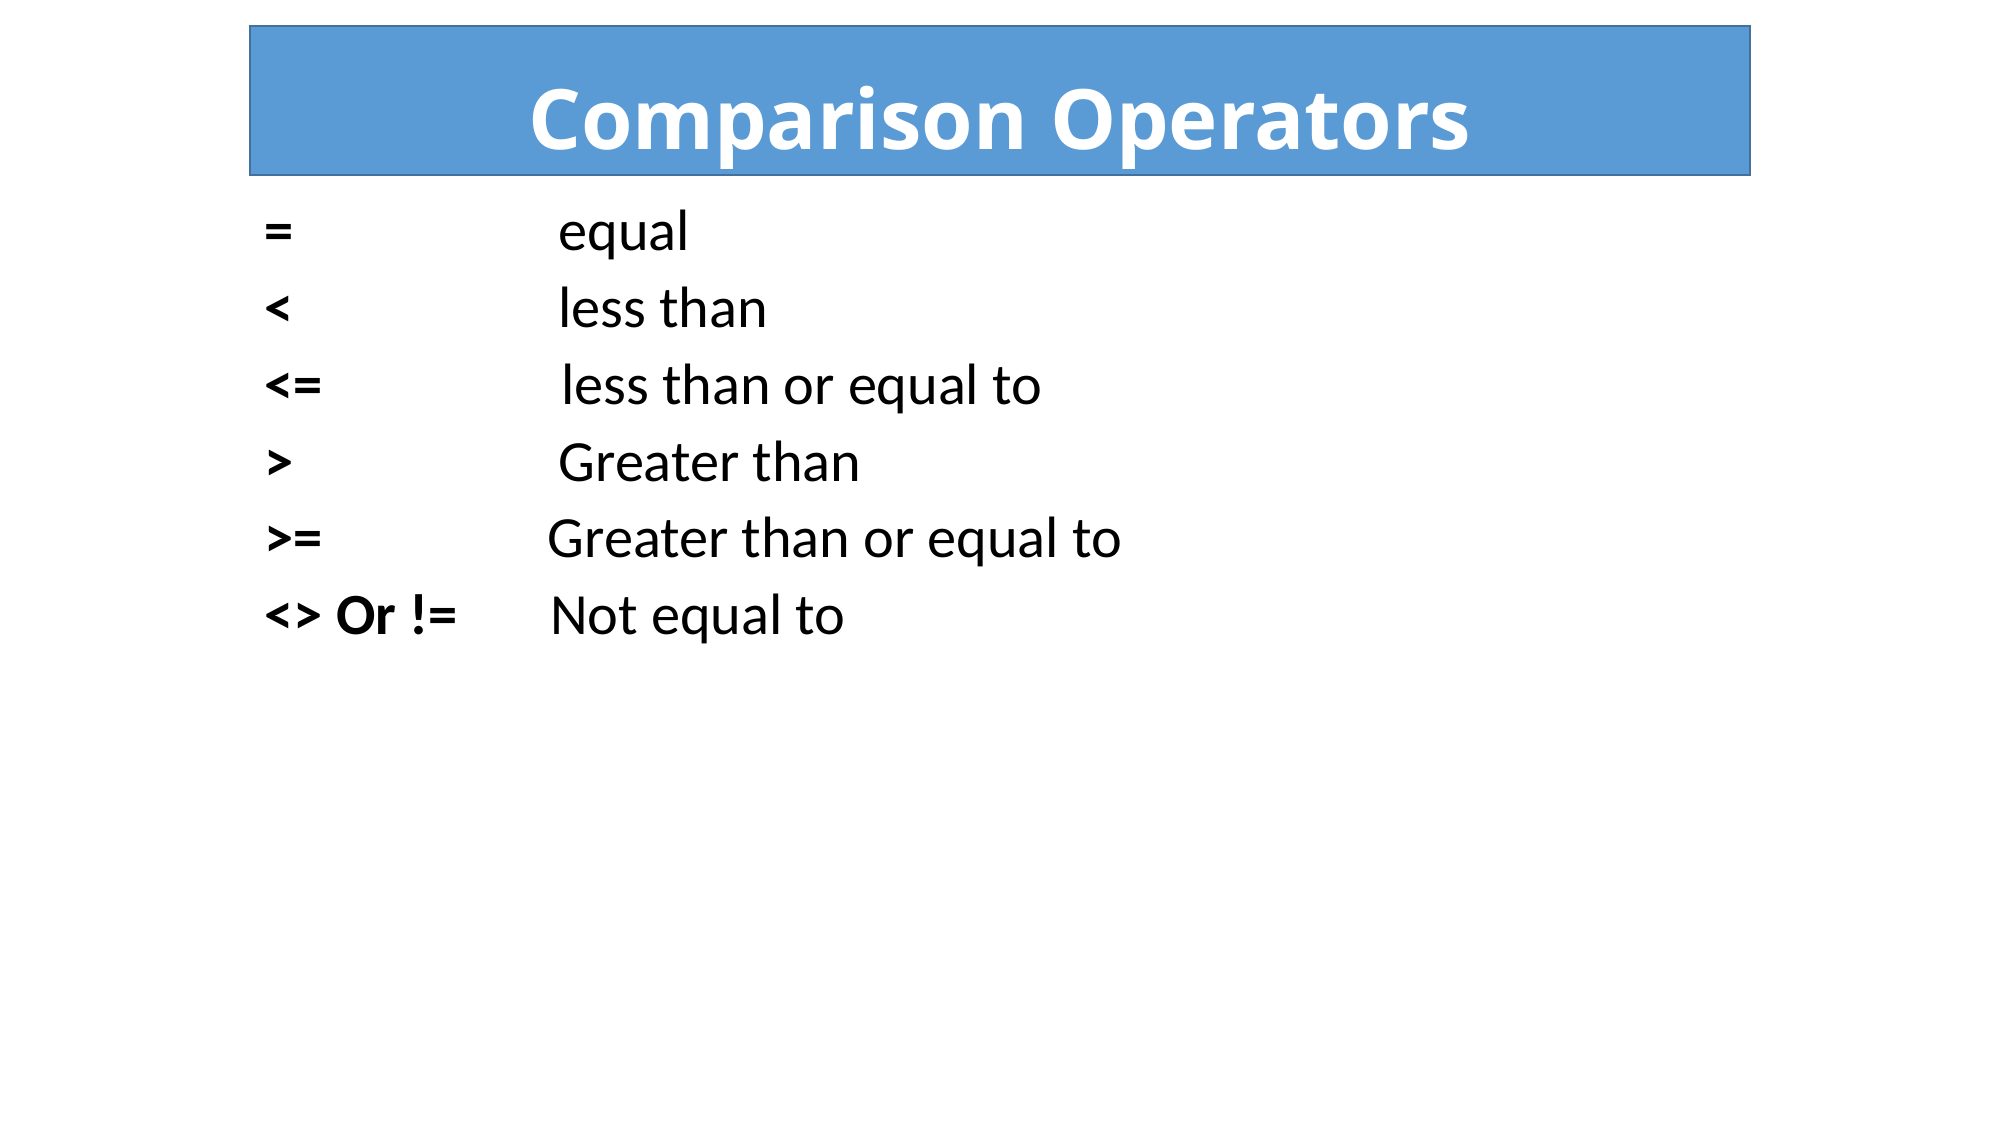

# Comparison Operators
= equal
< less than
<= less than or equal to
> Greater than
>= Greater than or equal to
<> Or != Not equal to